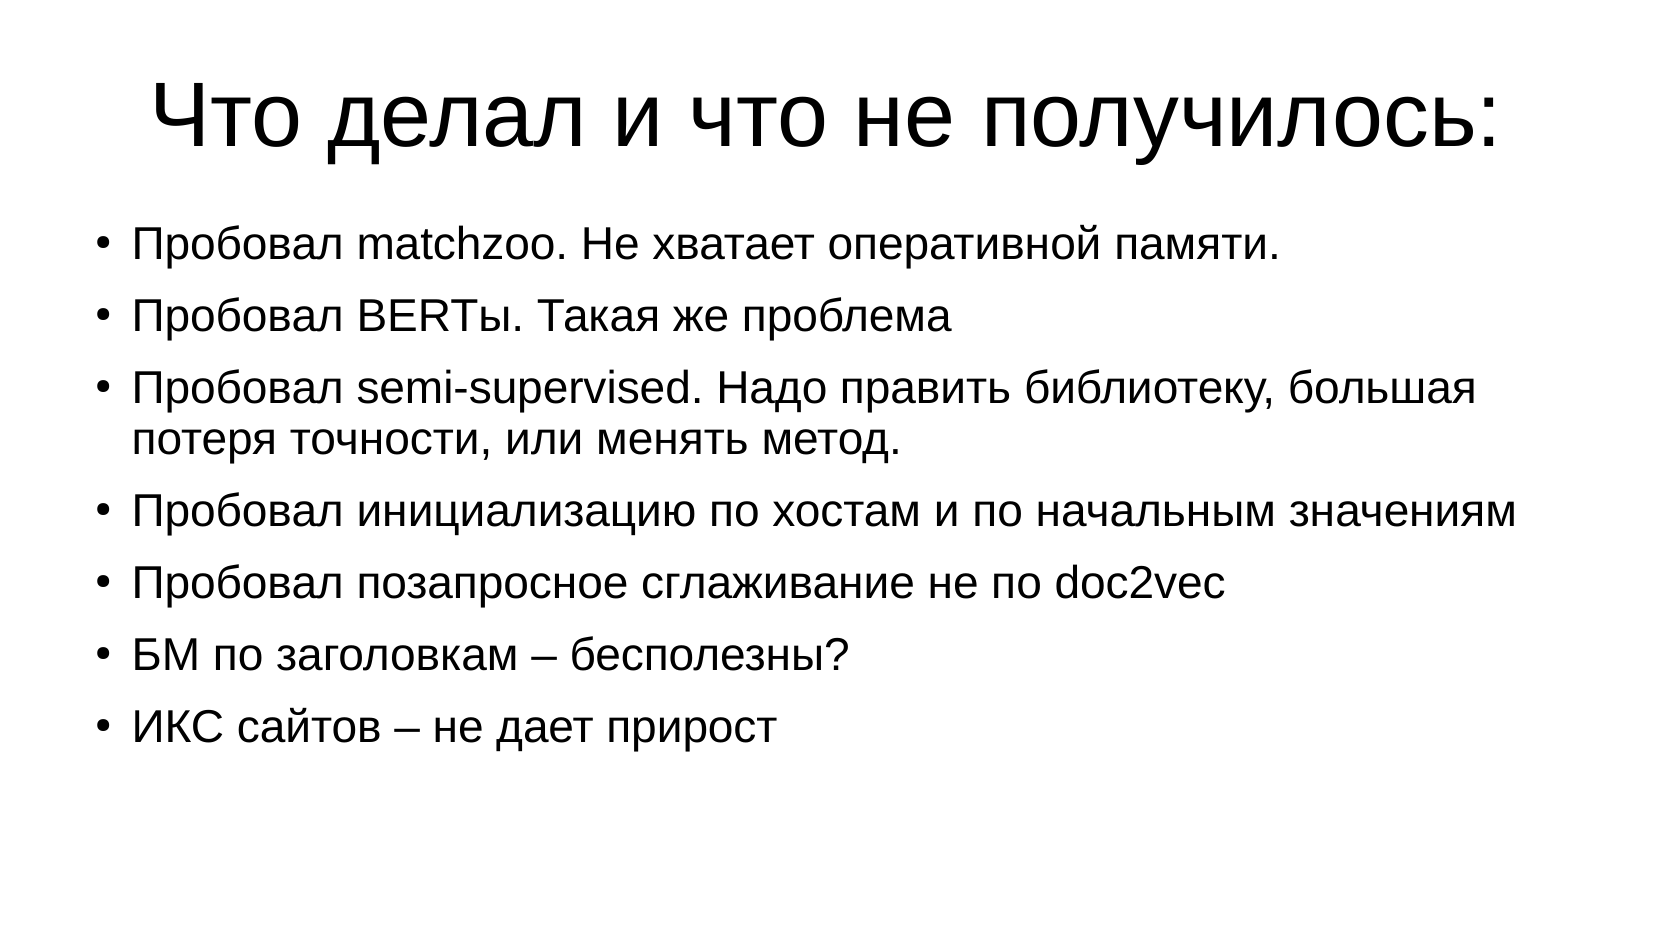

# Что делал и что не получилось:
Пробовал matchzoo. Не хватает оперативной памяти.
Пробовал BERTы. Такая же проблема
Пробовал semi-supervised. Надо править библиотеку, большая потеря точности, или менять метод.
Пробовал инициализацию по хостам и по начальным значениям
Пробовал позапросное сглаживание не по doc2vec
БМ по заголовкам – бесполезны?
ИКС сайтов – не дает прирост